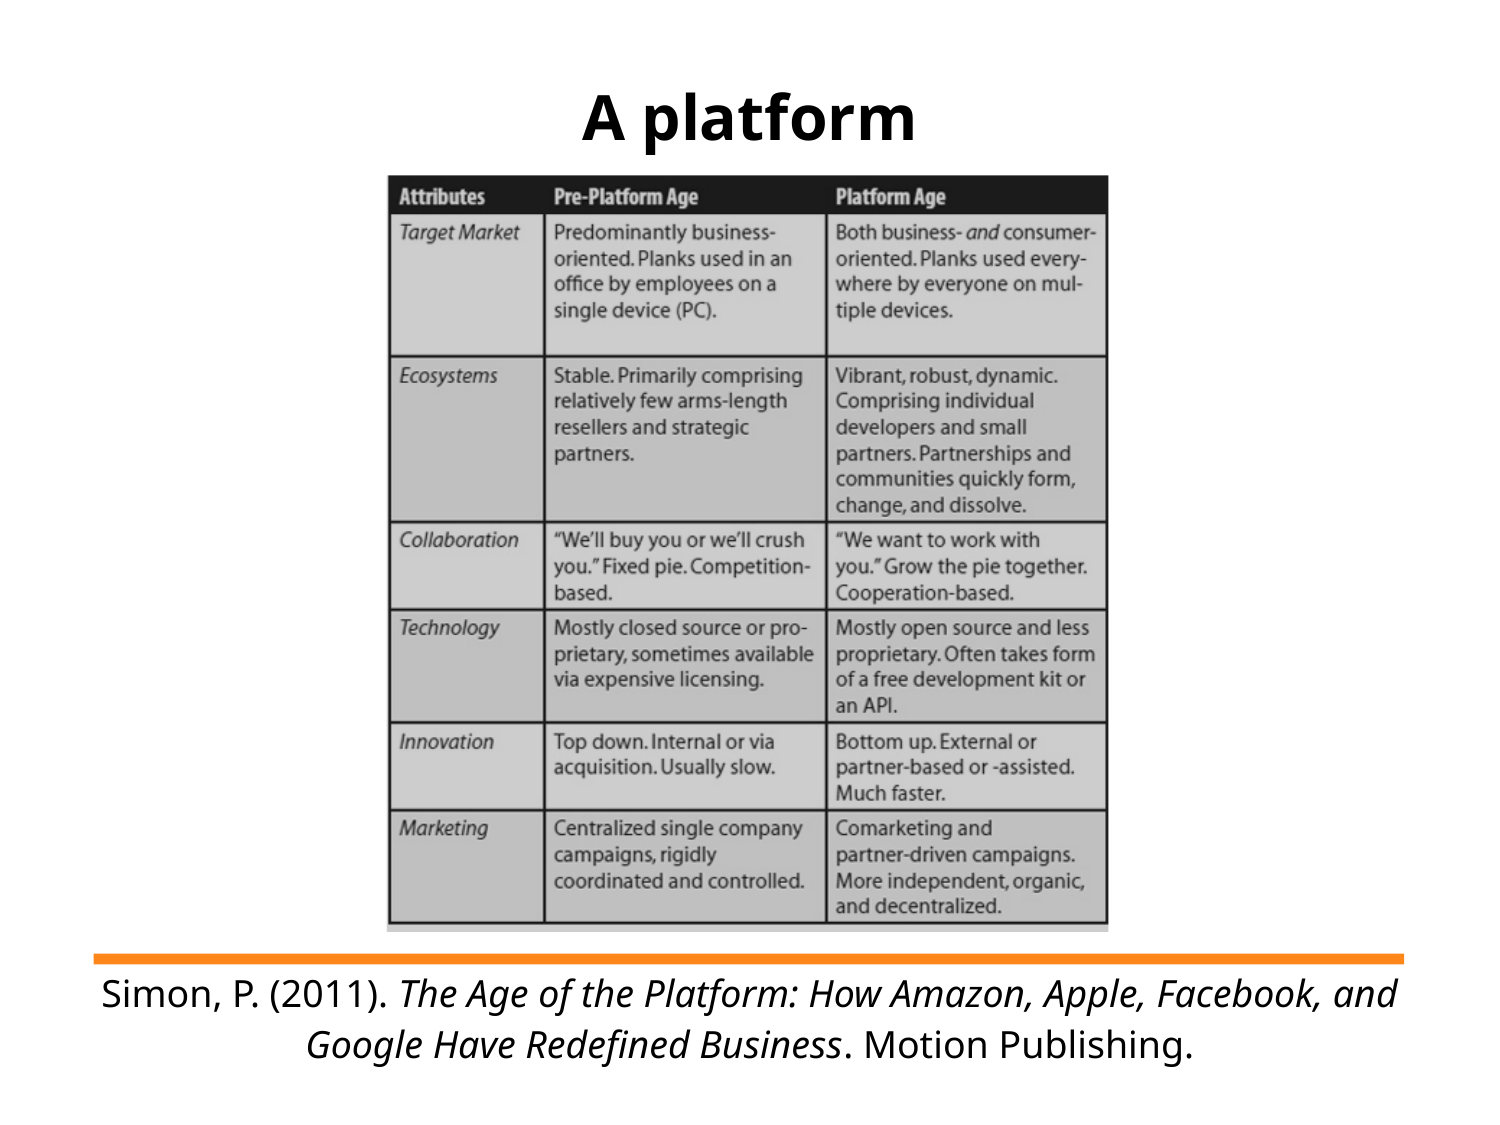

# A platform
Simon, P. (2011). The Age of the Platform: How Amazon, Apple, Facebook, and Google Have Redefined Business. Motion Publishing.